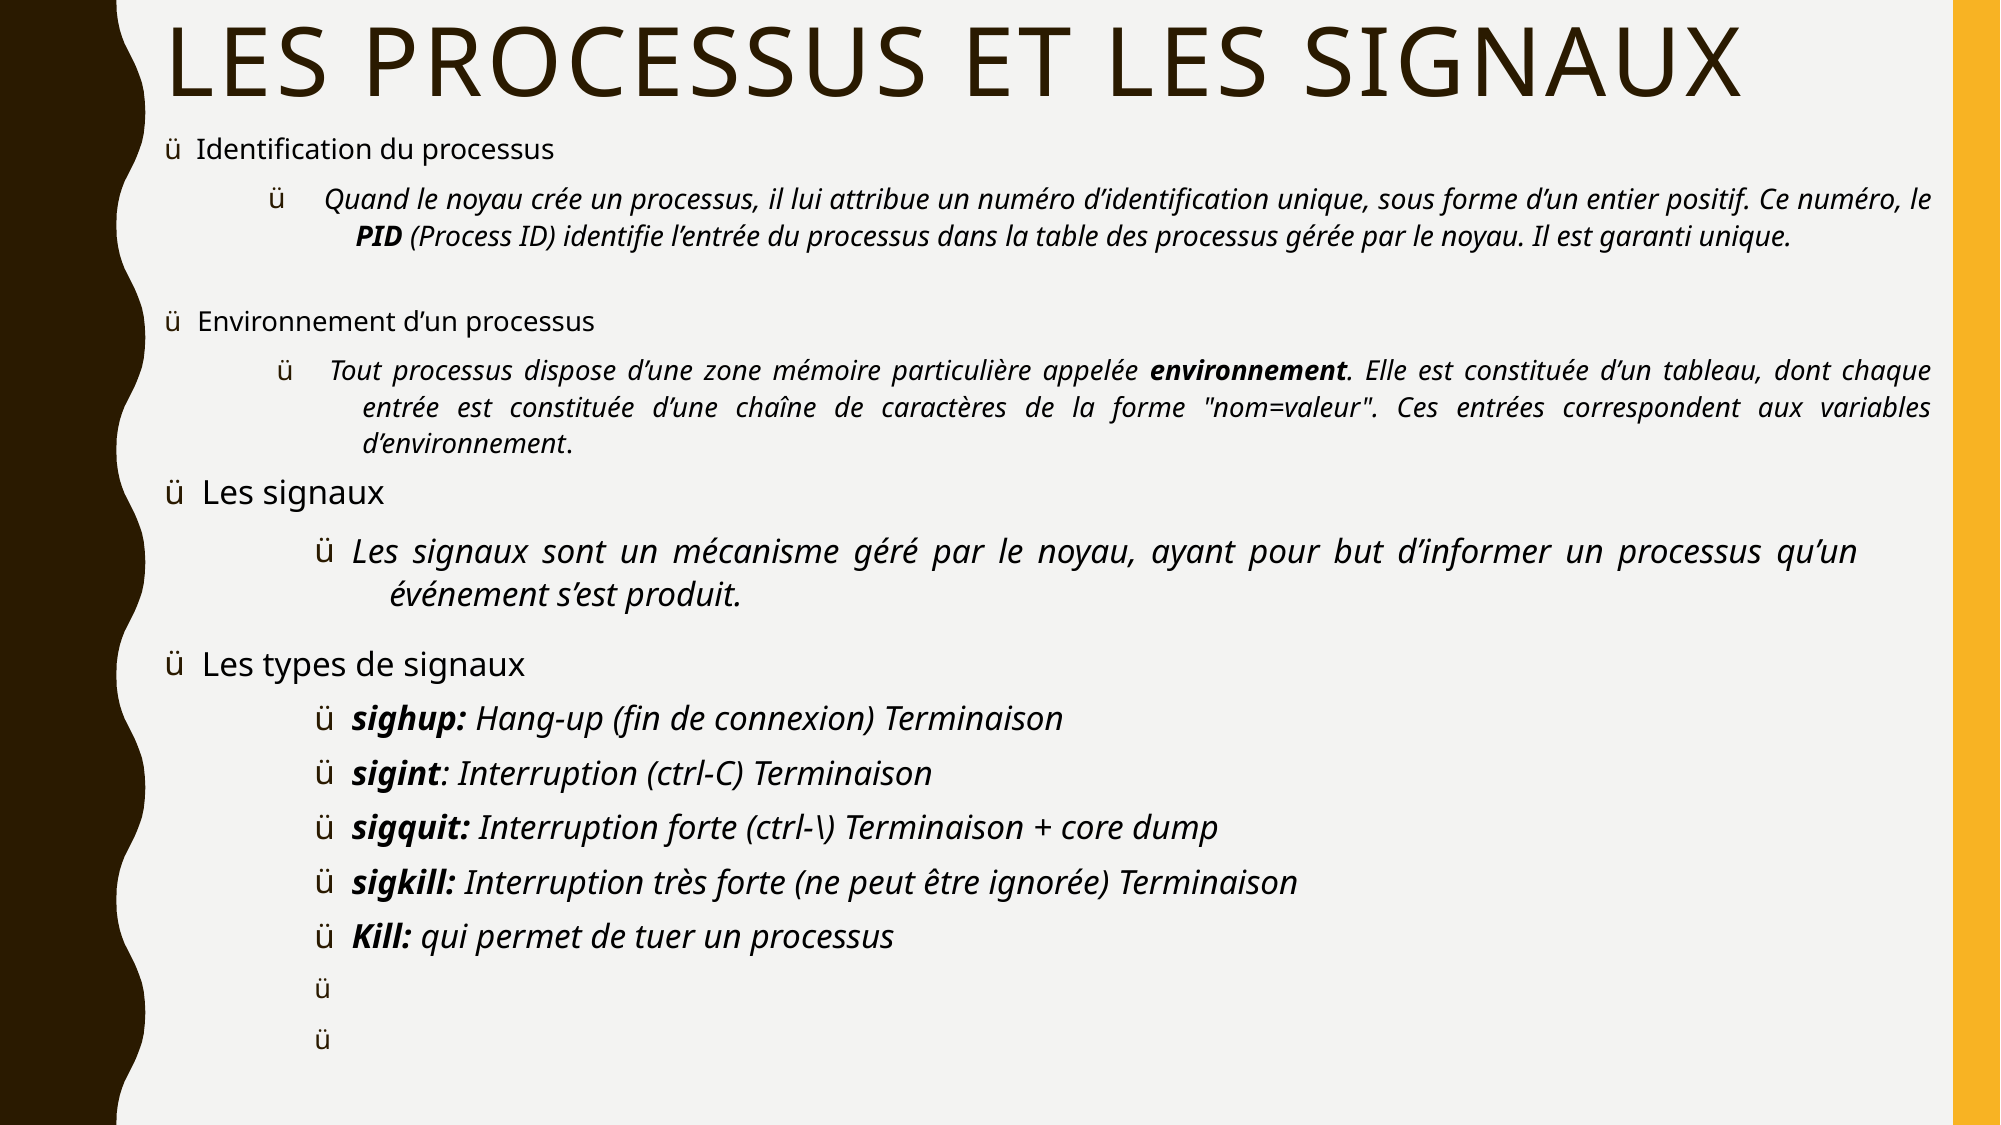

# LES PROCESSUS ET LES SIGNAUX
Identification du processus
Quand le noyau crée un processus, il lui attribue un numéro d’identification unique, sous forme d’un entier positif. Ce numéro, le PID (Process ID) identifie l’entrée du processus dans la table des processus gérée par le noyau. Il est garanti unique.
Environnement d’un processus
Tout processus dispose d’une zone mémoire particulière appelée environnement. Elle est constituée d’un tableau, dont chaque entrée est constituée d’une chaîne de caractères de la forme "nom=valeur". Ces entrées correspondent aux variables d’environnement.
Les signaux
Les signaux sont un mécanisme géré par le noyau, ayant pour but d’informer un processus qu’un événement s’est produit.
Les types de signaux
sighup: Hang-up (fin de connexion) Terminaison
sigint: Interruption (ctrl-C) Terminaison
sigquit: Interruption forte (ctrl-\) Terminaison + core dump
sigkill: Interruption très forte (ne peut être ignorée) Terminaison
Kill: qui permet de tuer un processus